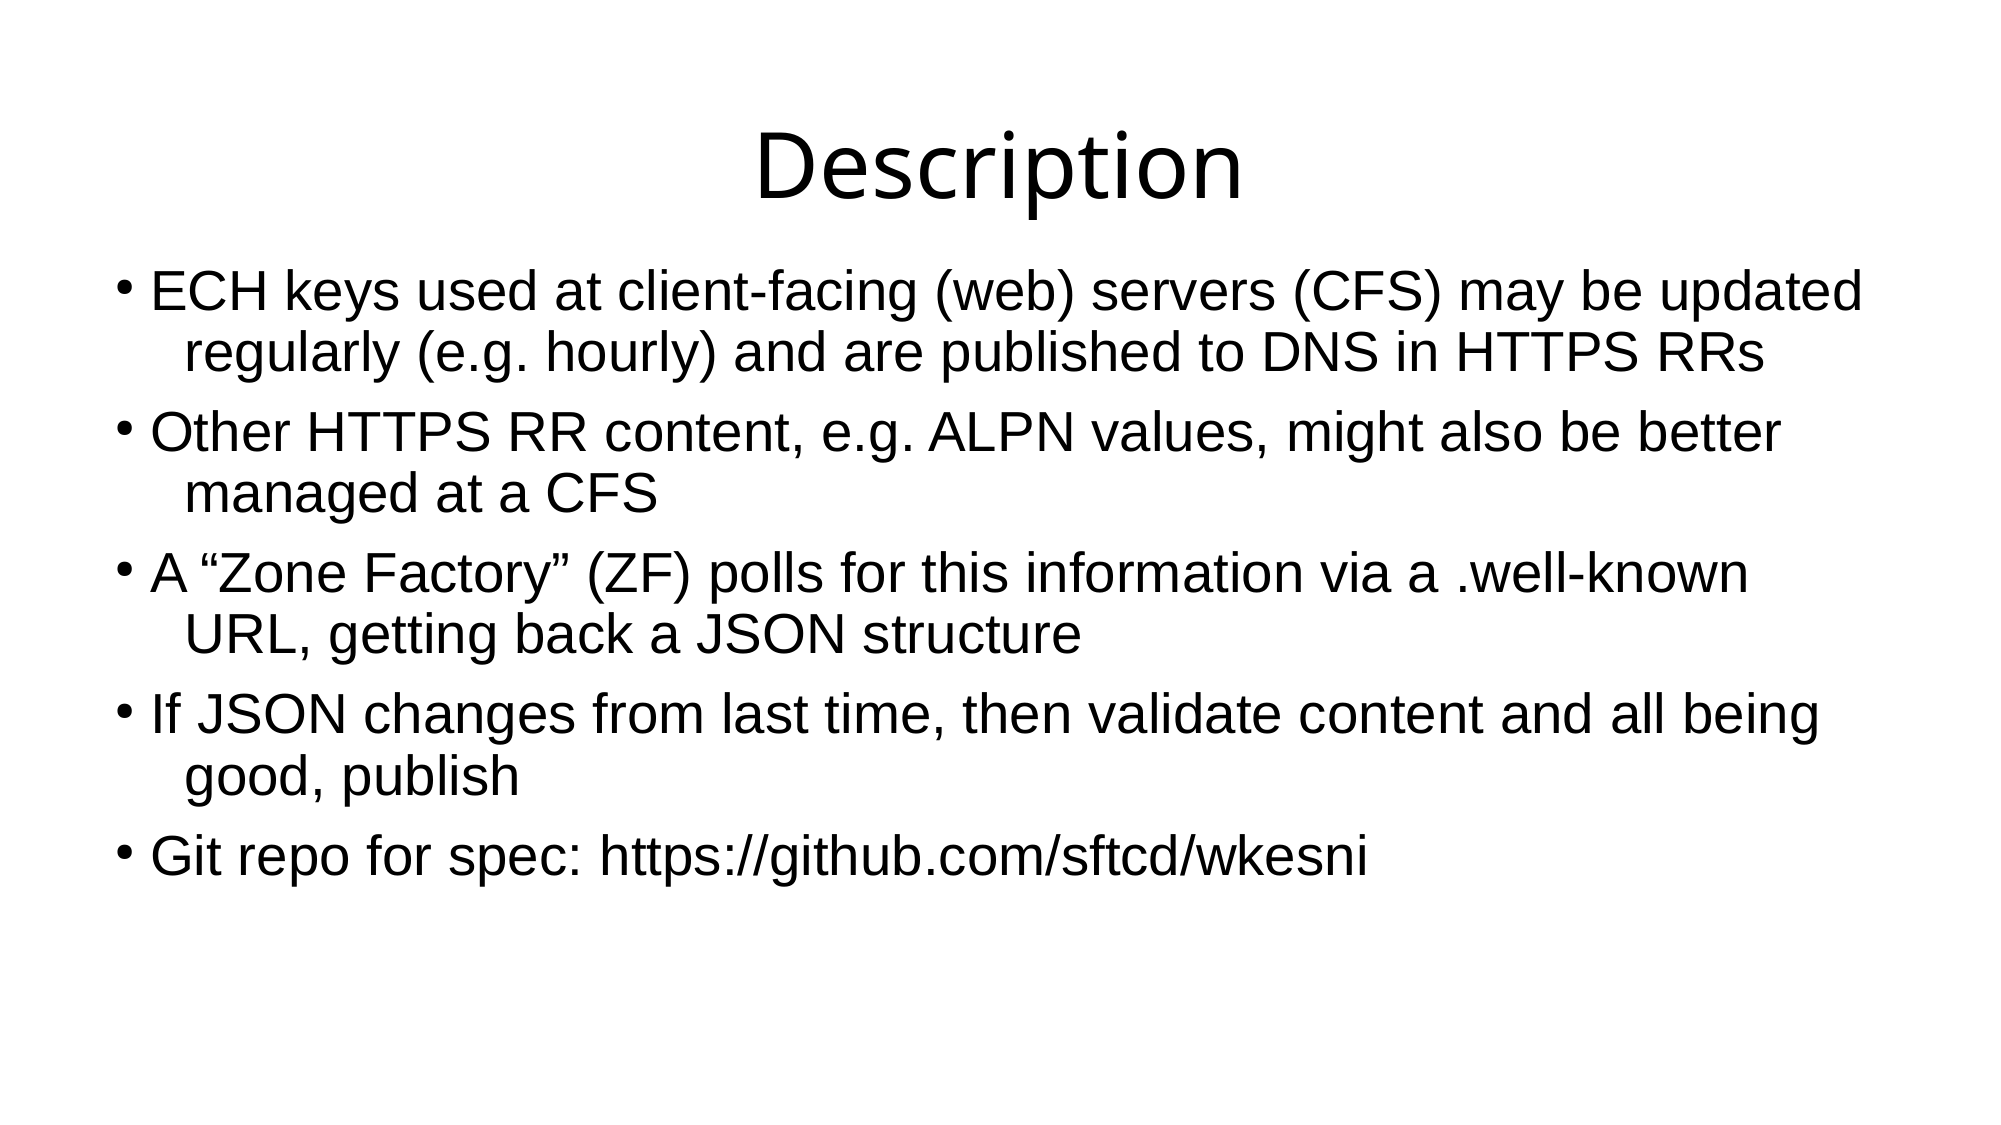

# Description
ECH keys used at client-facing (web) servers (CFS) may be updated regularly (e.g. hourly) and are published to DNS in HTTPS RRs
Other HTTPS RR content, e.g. ALPN values, might also be better managed at a CFS
A “Zone Factory” (ZF) polls for this information via a .well-known URL, getting back a JSON structure
If JSON changes from last time, then validate content and all being good, publish
Git repo for spec: https://github.com/sftcd/wkesni